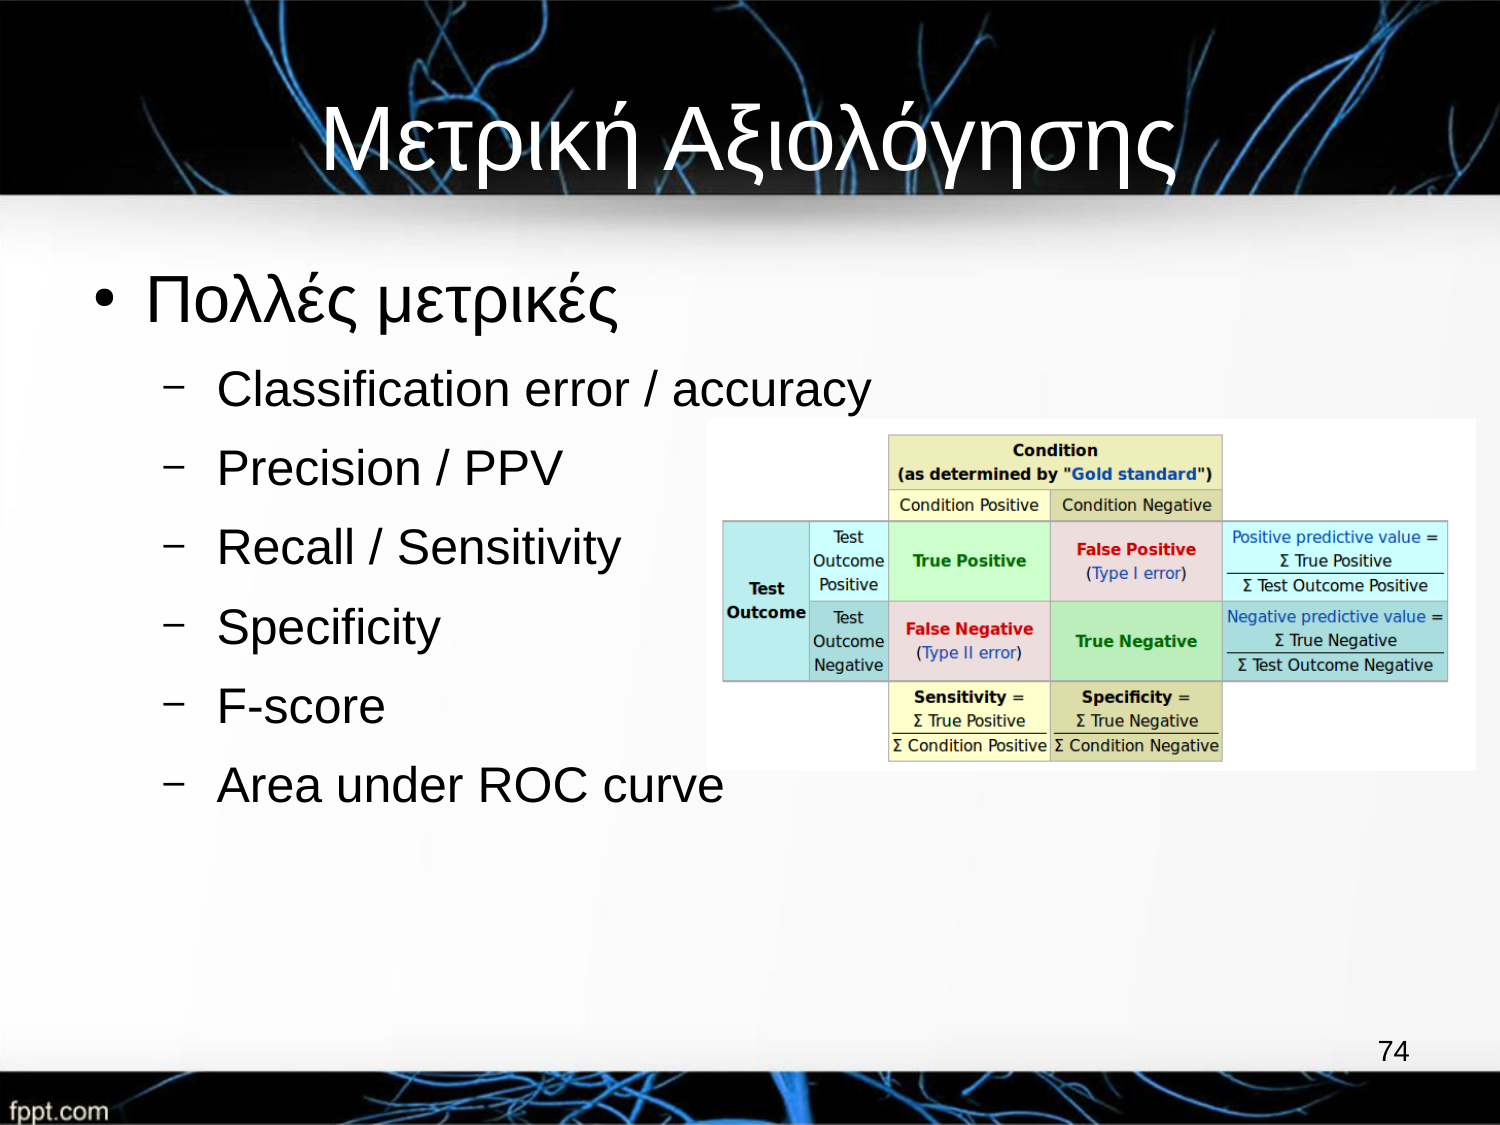

# Μετρική Αξιολόγησης
Πολλές μετρικές
Classification error / accuracy
Precision / PPV
Recall / Sensitivity
Specificity
F-score
Area under ROC curve
74